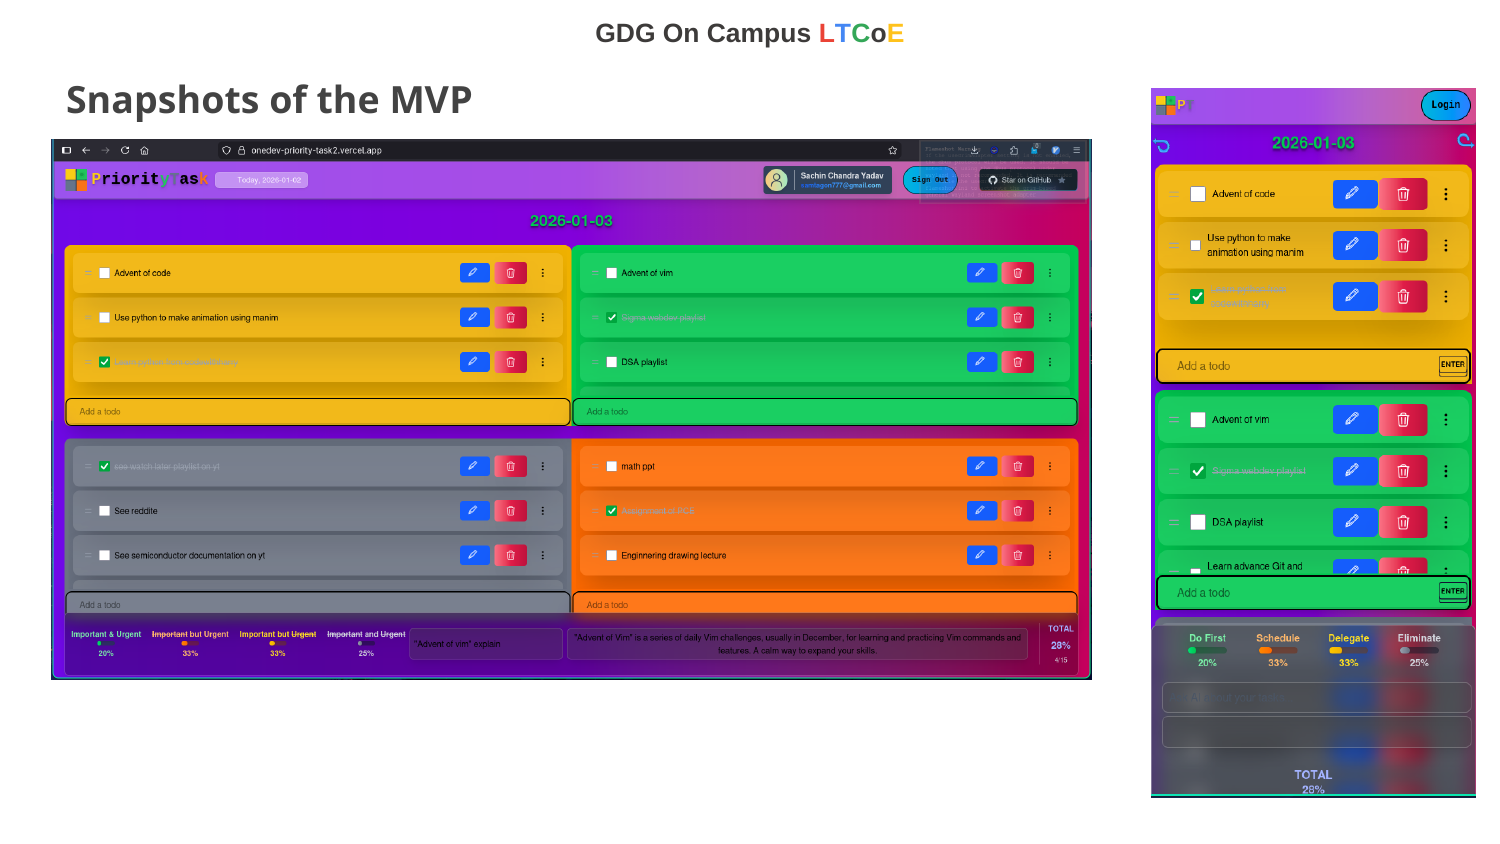

# GDG On Campus LTCoE
Snapshots of the MVP